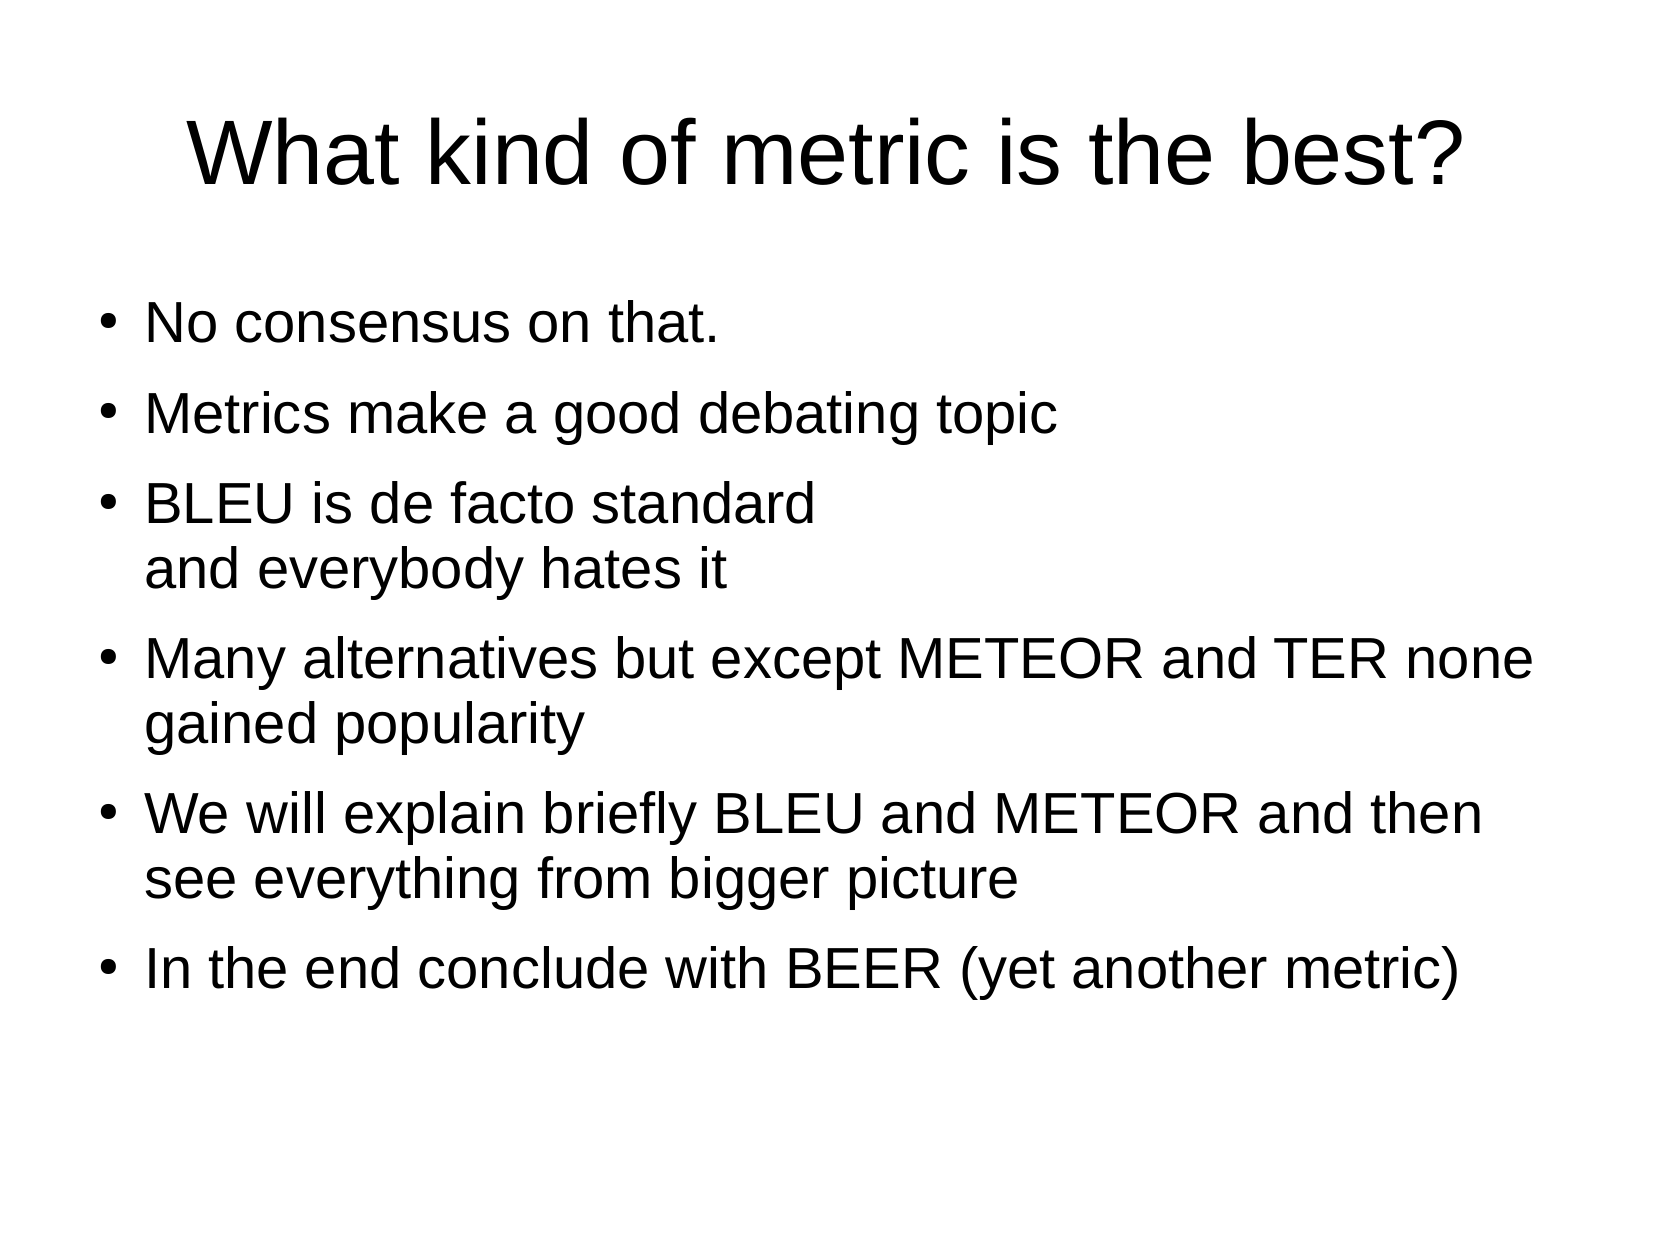

# What kind of metric is the best?
No consensus on that.
Metrics make a good debating topic
BLEU is de facto standard
and everybody hates it
Many alternatives but except METEOR and TER none gained popularity
We will explain briefly BLEU and METEOR and then see everything from bigger picture
In the end conclude with BEER (yet another metric)